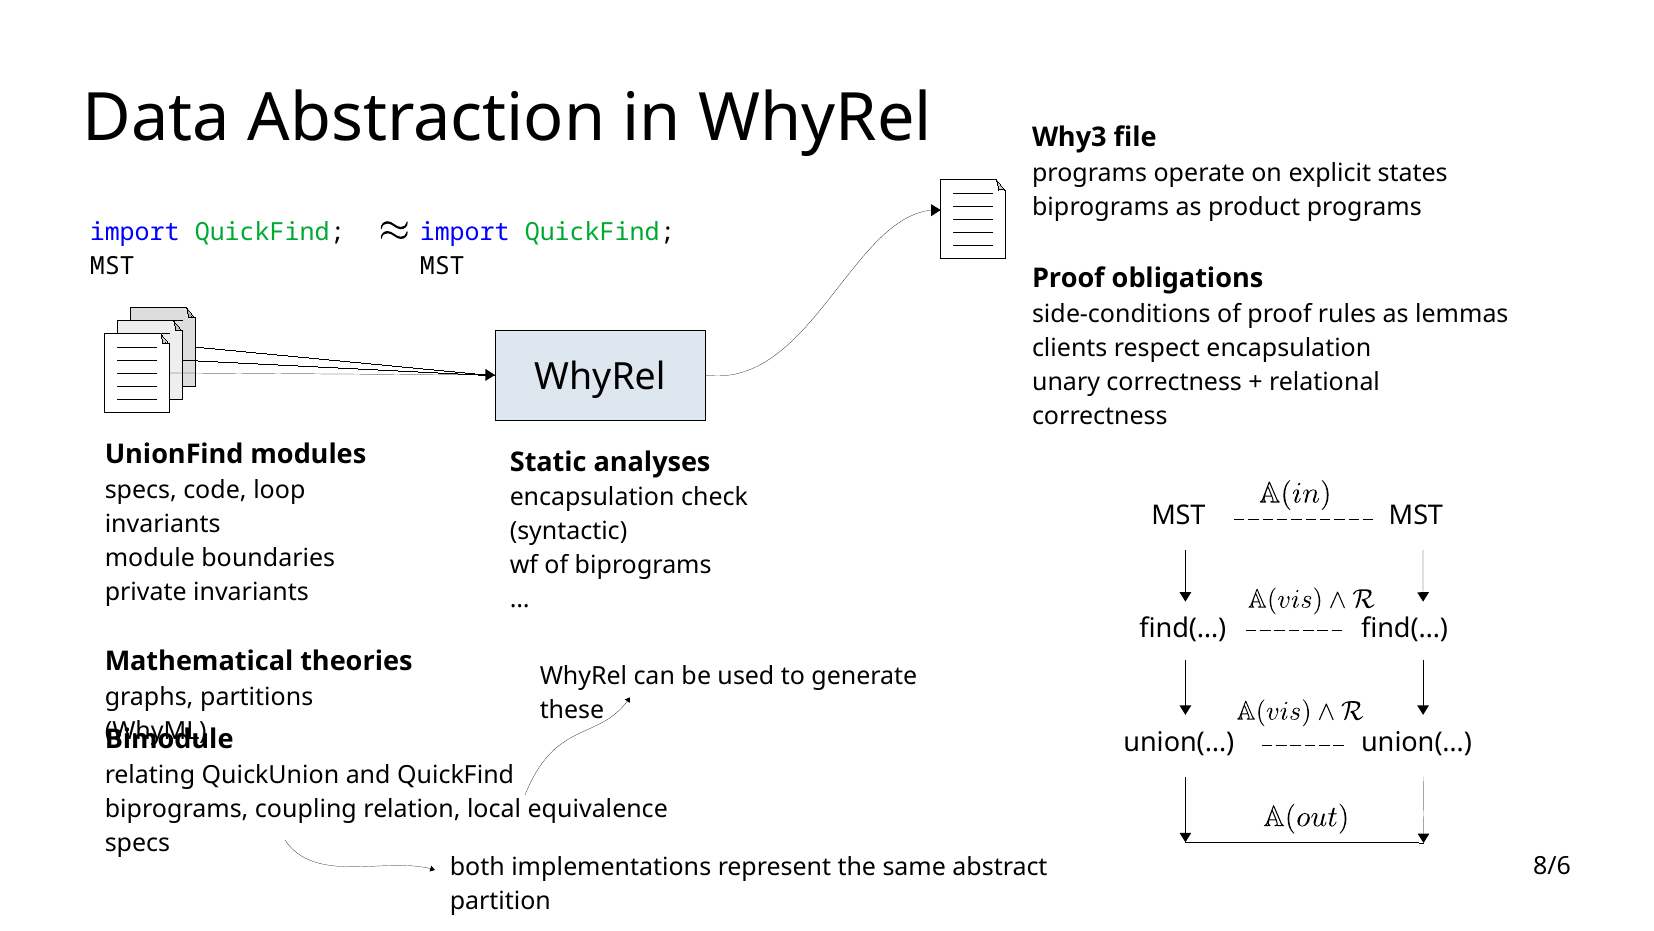

# Data Abstraction in WhyRel
Why3 file
programs operate on explicit states
biprograms as product programs
Proof obligations
side-conditions of proof rules as lemmas
clients respect encapsulation
unary correctness + relational correctness
import QuickFind; MST
import QuickFind; MST
WhyRel
UnionFind modules
specs, code, loop invariants
module boundaries
private invariants
Mathematical theories
graphs, partitions (WhyML)
Static analyses
encapsulation check (syntactic)
wf of biprograms
…
MST
MST
find(…)
find(…)
WhyRel can be used to generate these
Bimodule
relating QuickUnion and QuickFind
biprograms, coupling relation, local equivalence specs
union(…)
union(…)
both implementations represent the same abstract partition
8